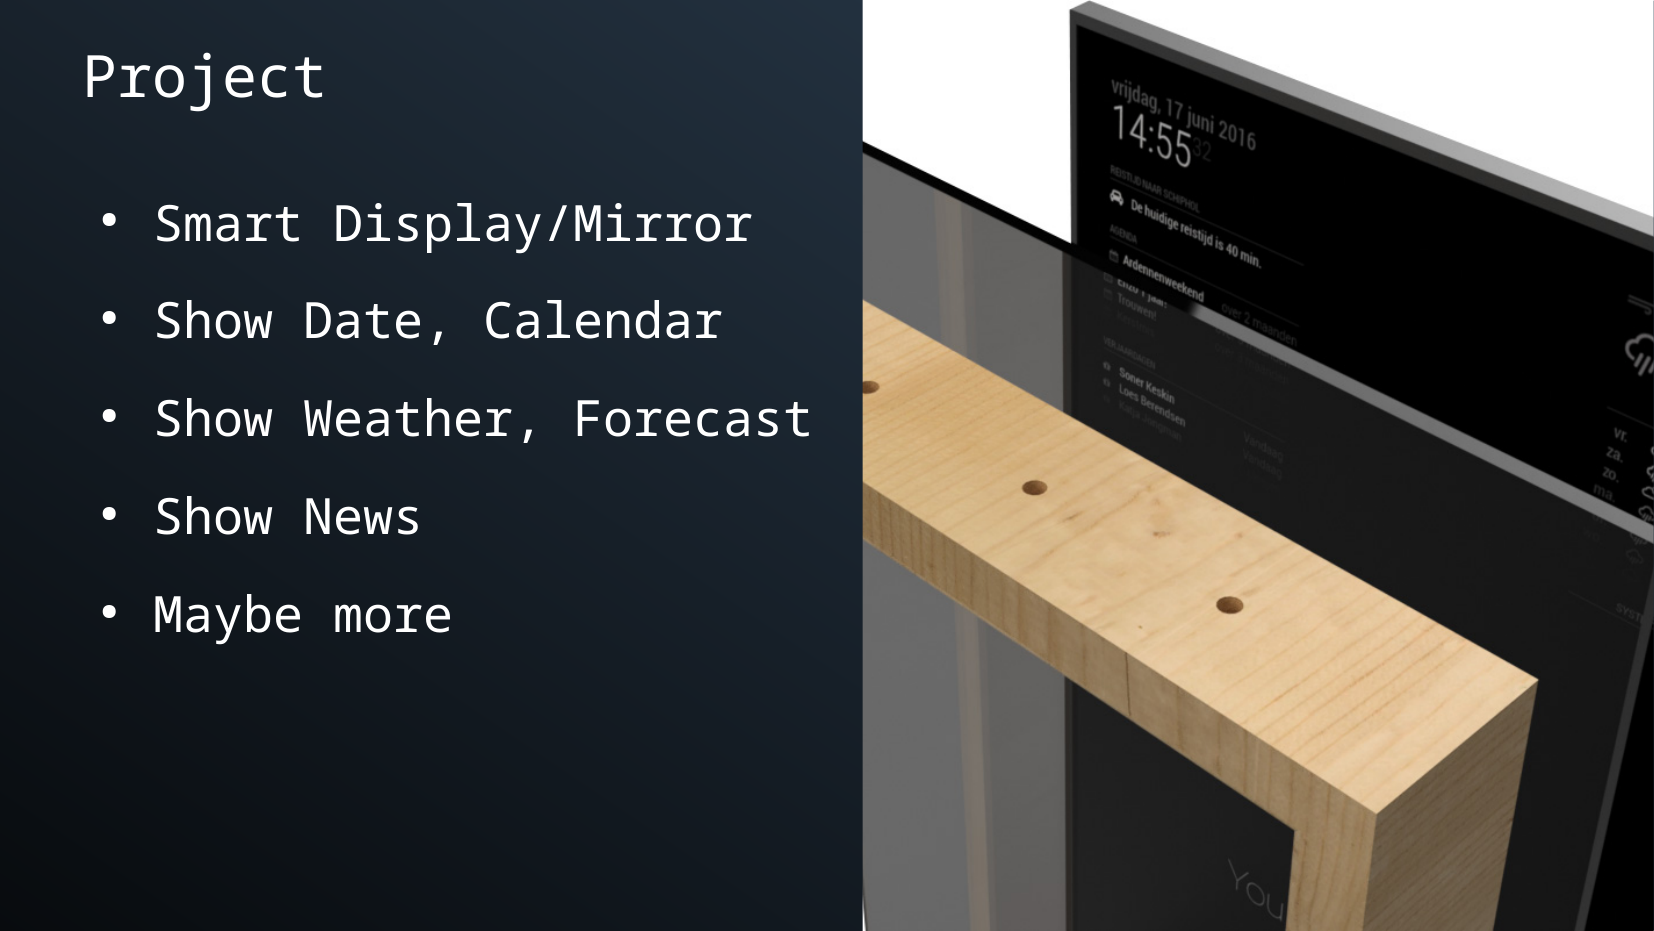

Project
# Smart Display/Mirror
Show Date, Calendar
Show Weather, Forecast
Show News
Maybe more